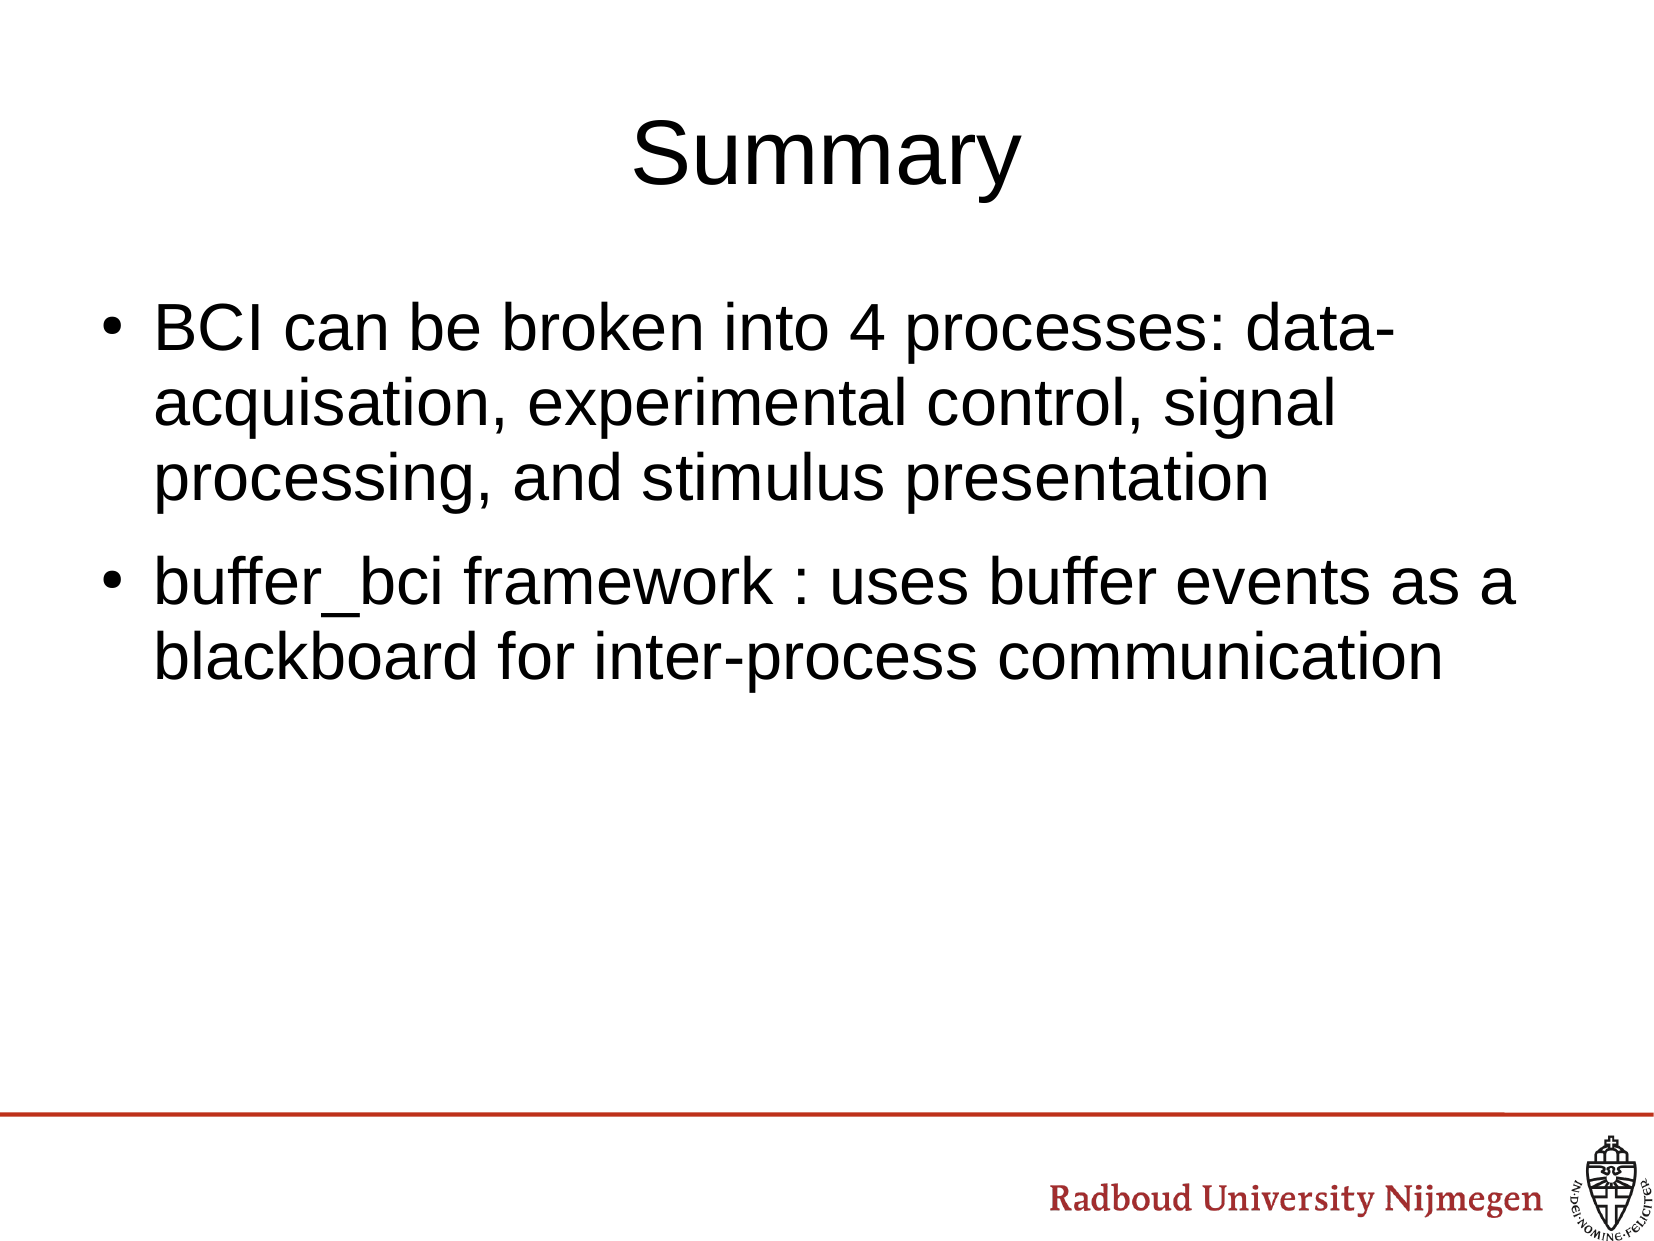

# Summary
BCI can be broken into 4 processes: data-acquisation, experimental control, signal processing, and stimulus presentation
buffer_bci framework : uses buffer events as a blackboard for inter-process communication